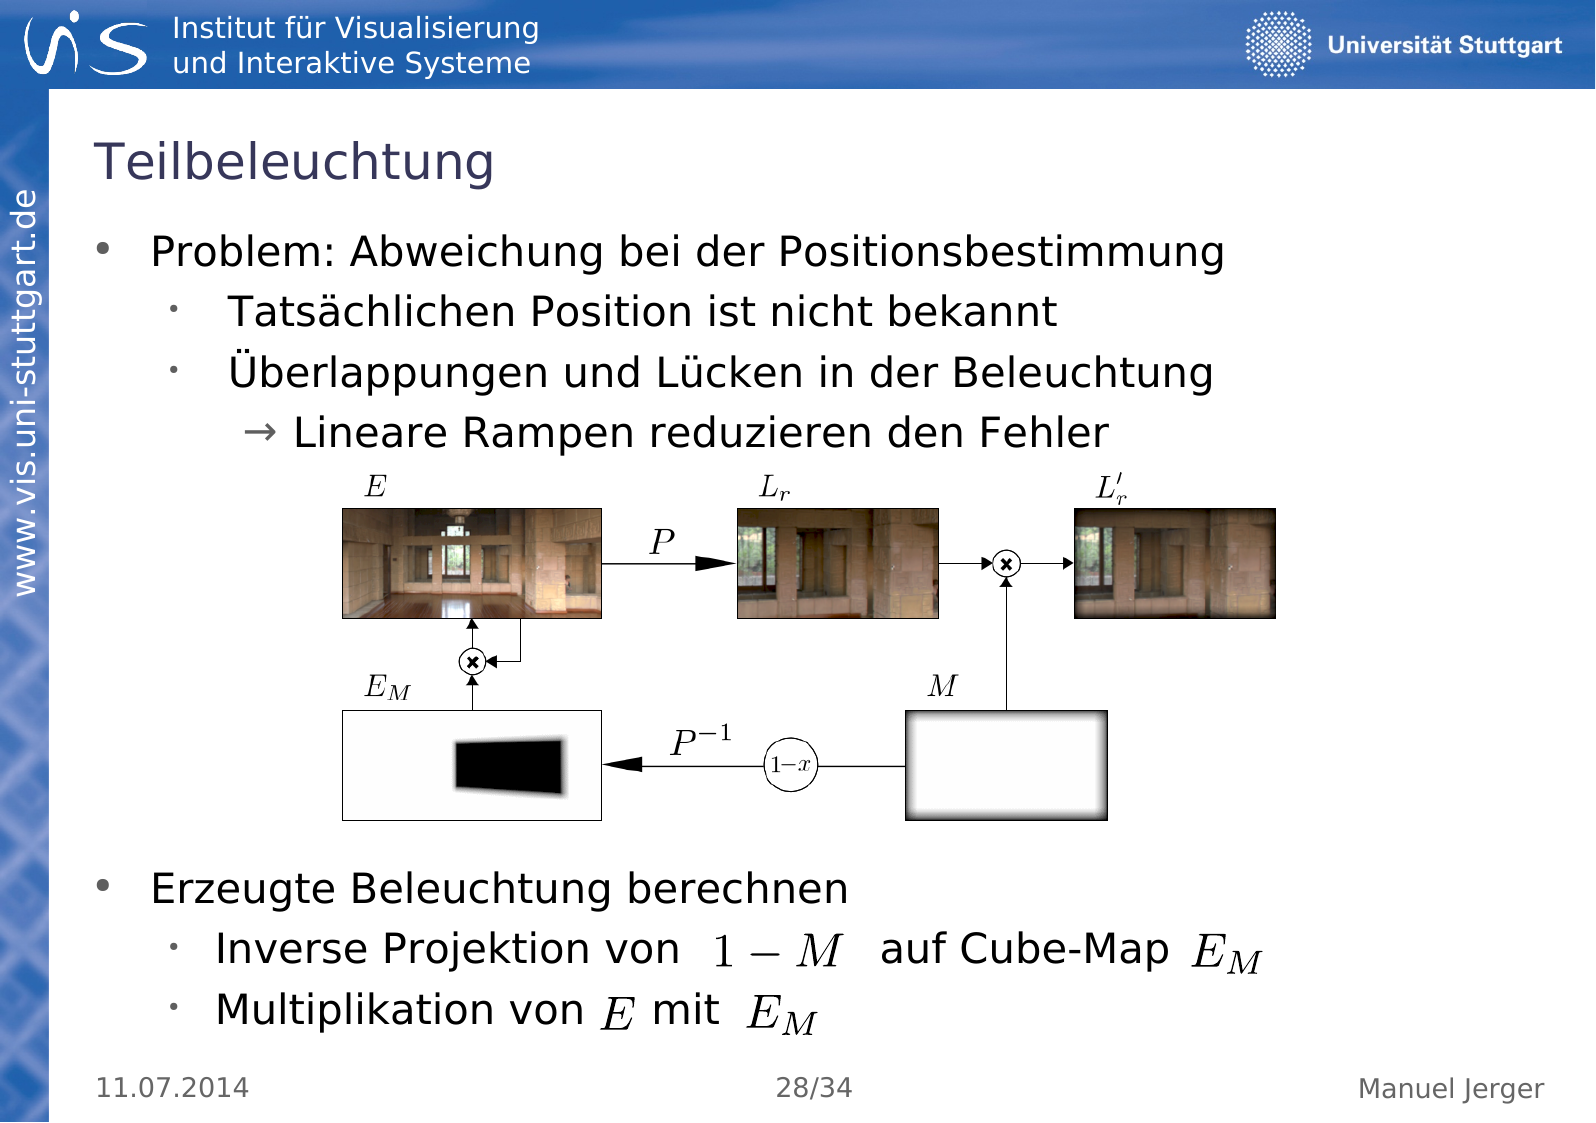

# Teilbeleuchtung
Problem: Abweichung bei der Positionsbestimmung
 Tatsächlichen Position ist nicht bekannt
 Überlappungen und Lücken in der Beleuchtung
 Lineare Rampen reduzieren den Fehler
Erzeugte Beleuchtung berechnen
Inverse Projektion von auf Cube-Map
Multiplikation von mit